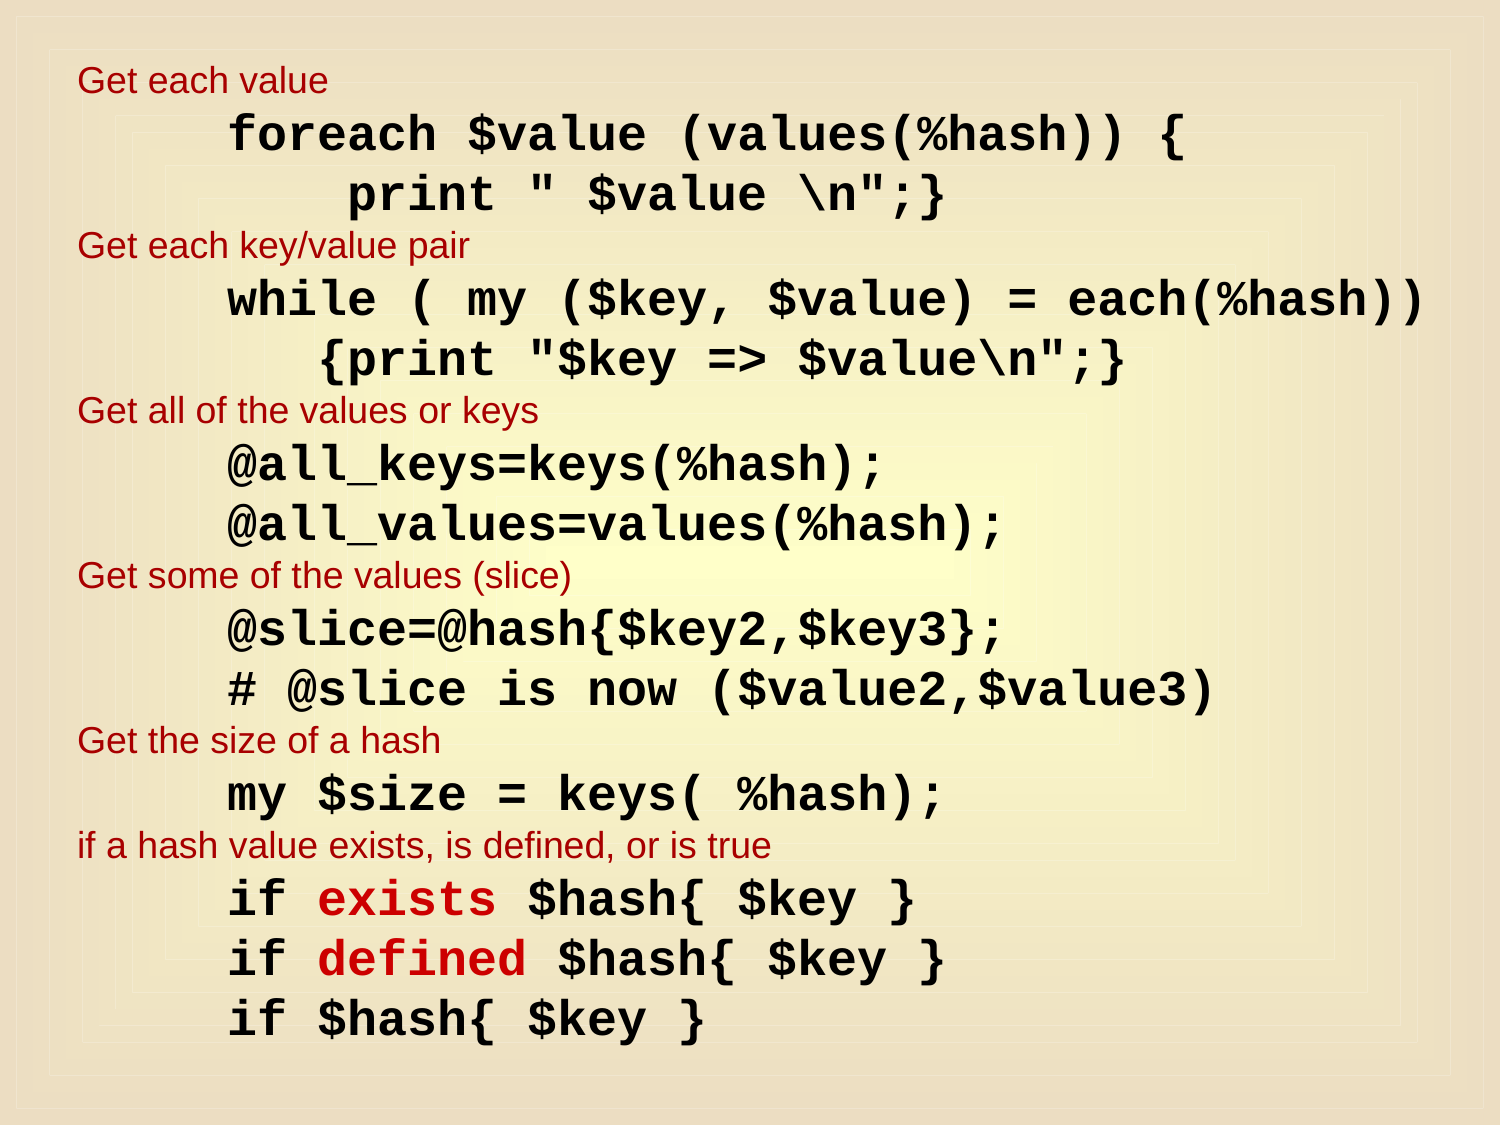

Get each value
	foreach $value (values(%hash)) {
	 print " $value \n";}
Get each key/value pair
	while ( my ($key, $value) = each(%hash)) 	 {print "$key => $value\n";}
Get all of the values or keys
	@all_keys=keys(%hash);
	@all_values=values(%hash);
Get some of the values (slice)
	@slice=@hash{$key2,$key3};
	# @slice is now ($value2,$value3)
Get the size of a hash
	my $size = keys( %hash);
if a hash value exists, is defined, or is true
	if exists $hash{ $key }
	if defined $hash{ $key }
	if $hash{ $key }